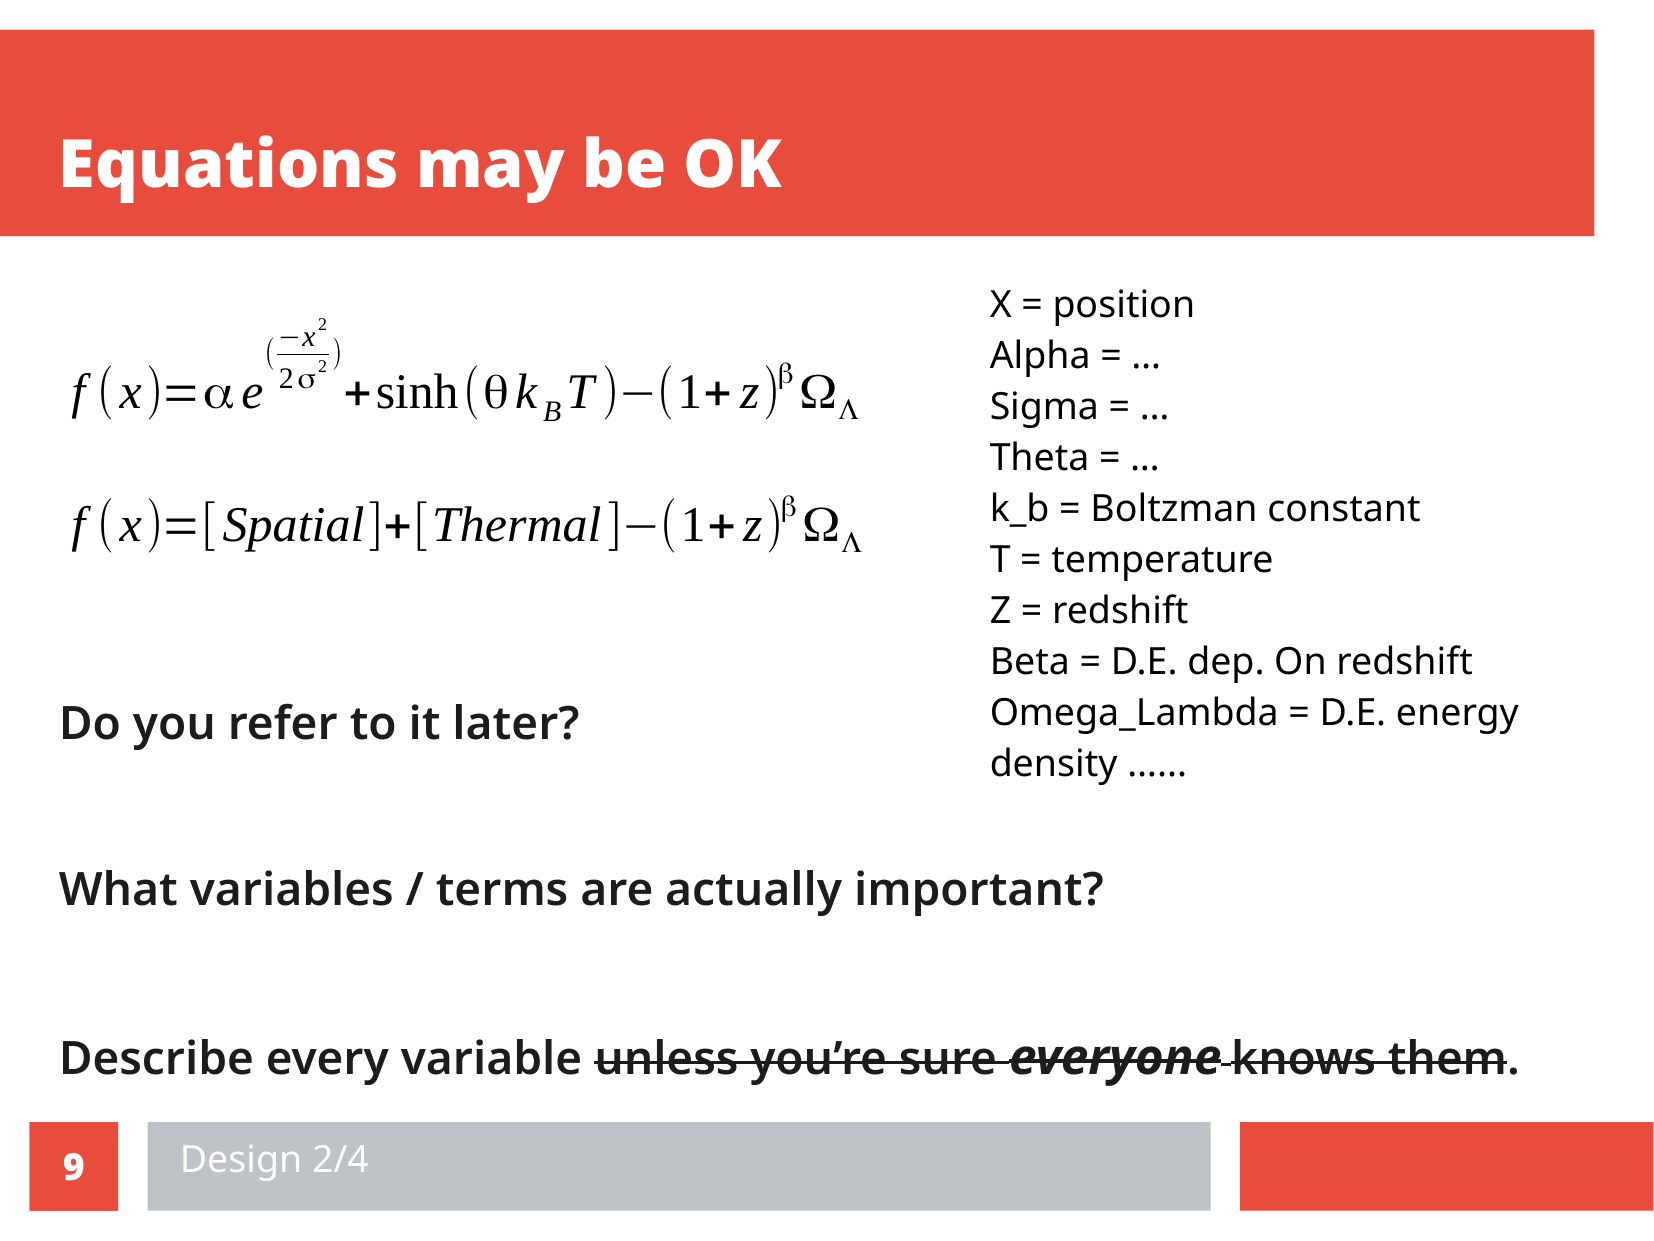

# Equations may be OK
X = position
Alpha = …
Sigma = …
Theta = …
k_b = Boltzman constant
T = temperature
Z = redshift
Beta = D.E. dep. On redshift
Omega_Lambda = D.E. energy density …...
Do you refer to it later?
What variables / terms are actually important?
Describe every variable unless you’re sure everyone knows them.
9
Design 2/4